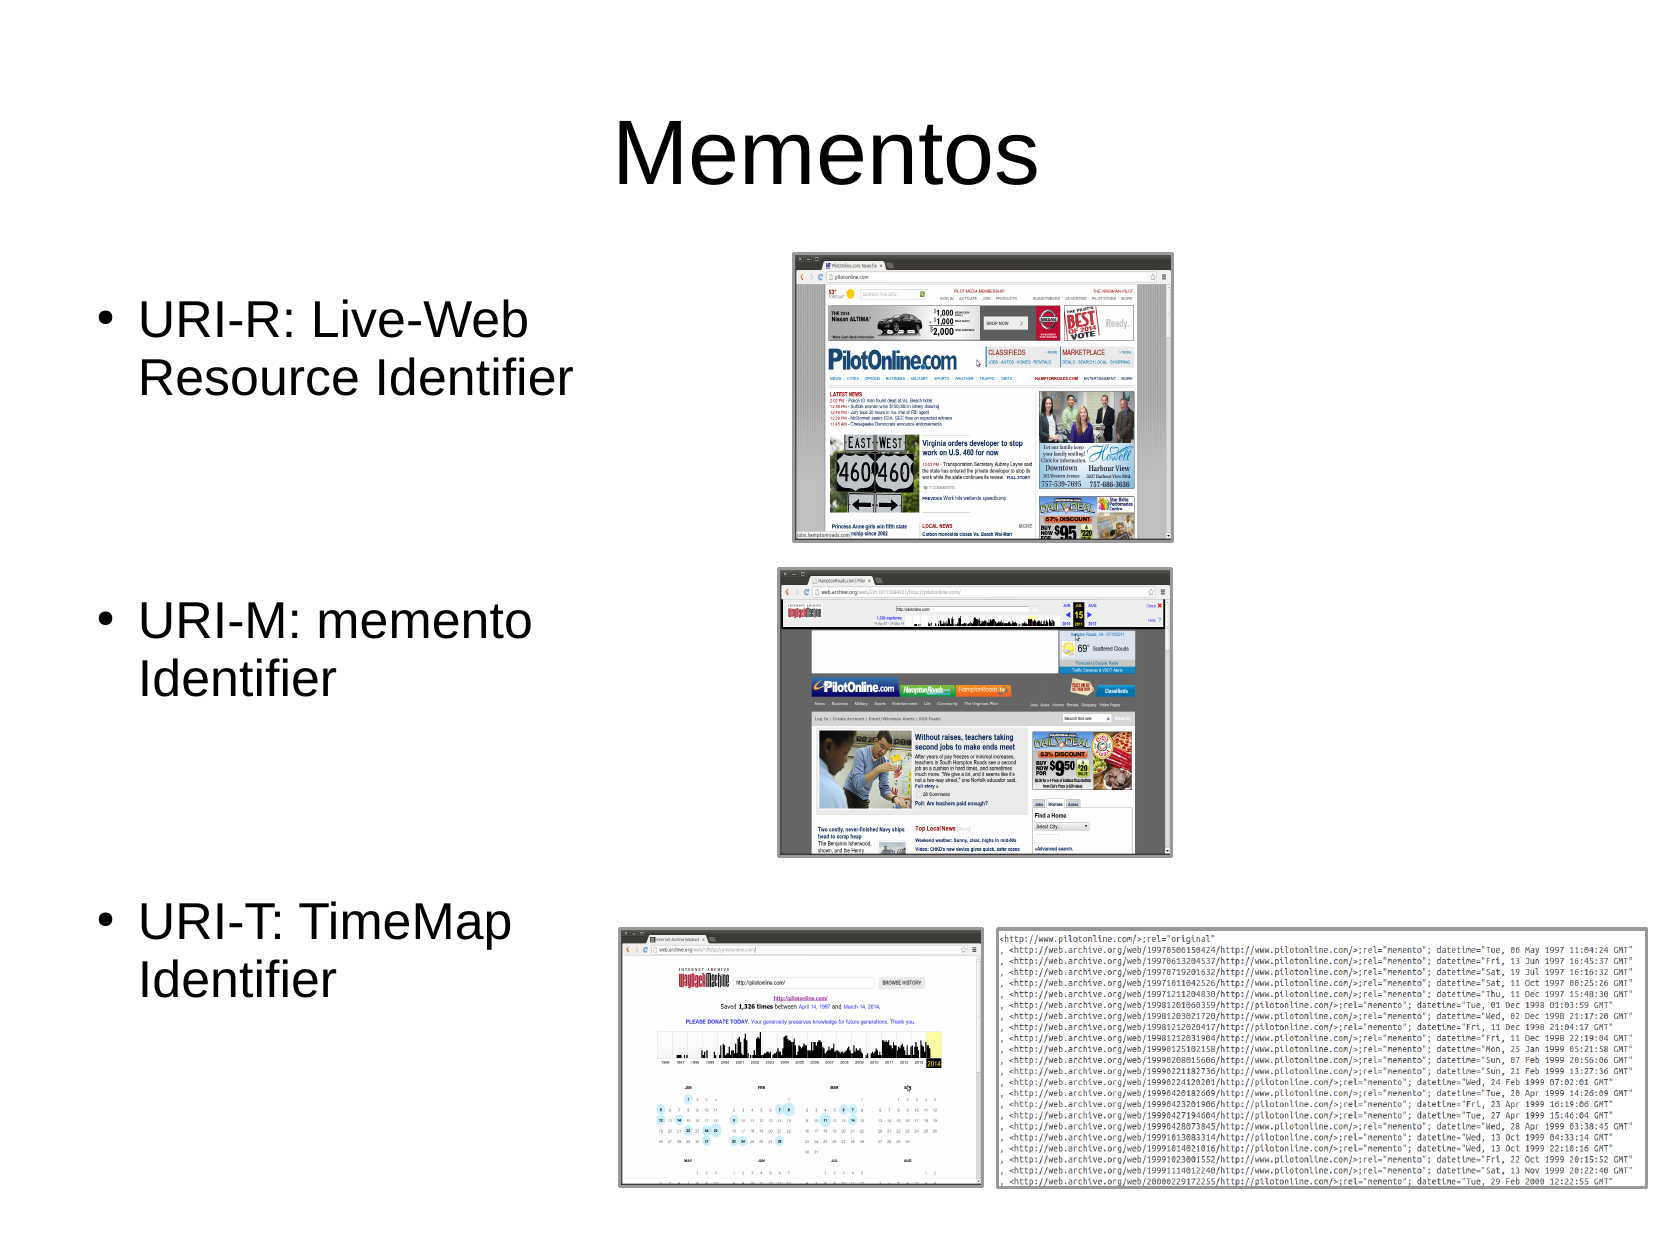

# Mementos
URI-R: Live-Web
Resource Identifier
URI-M: memento
Identifier
URI-T: TimeMap
Identifier